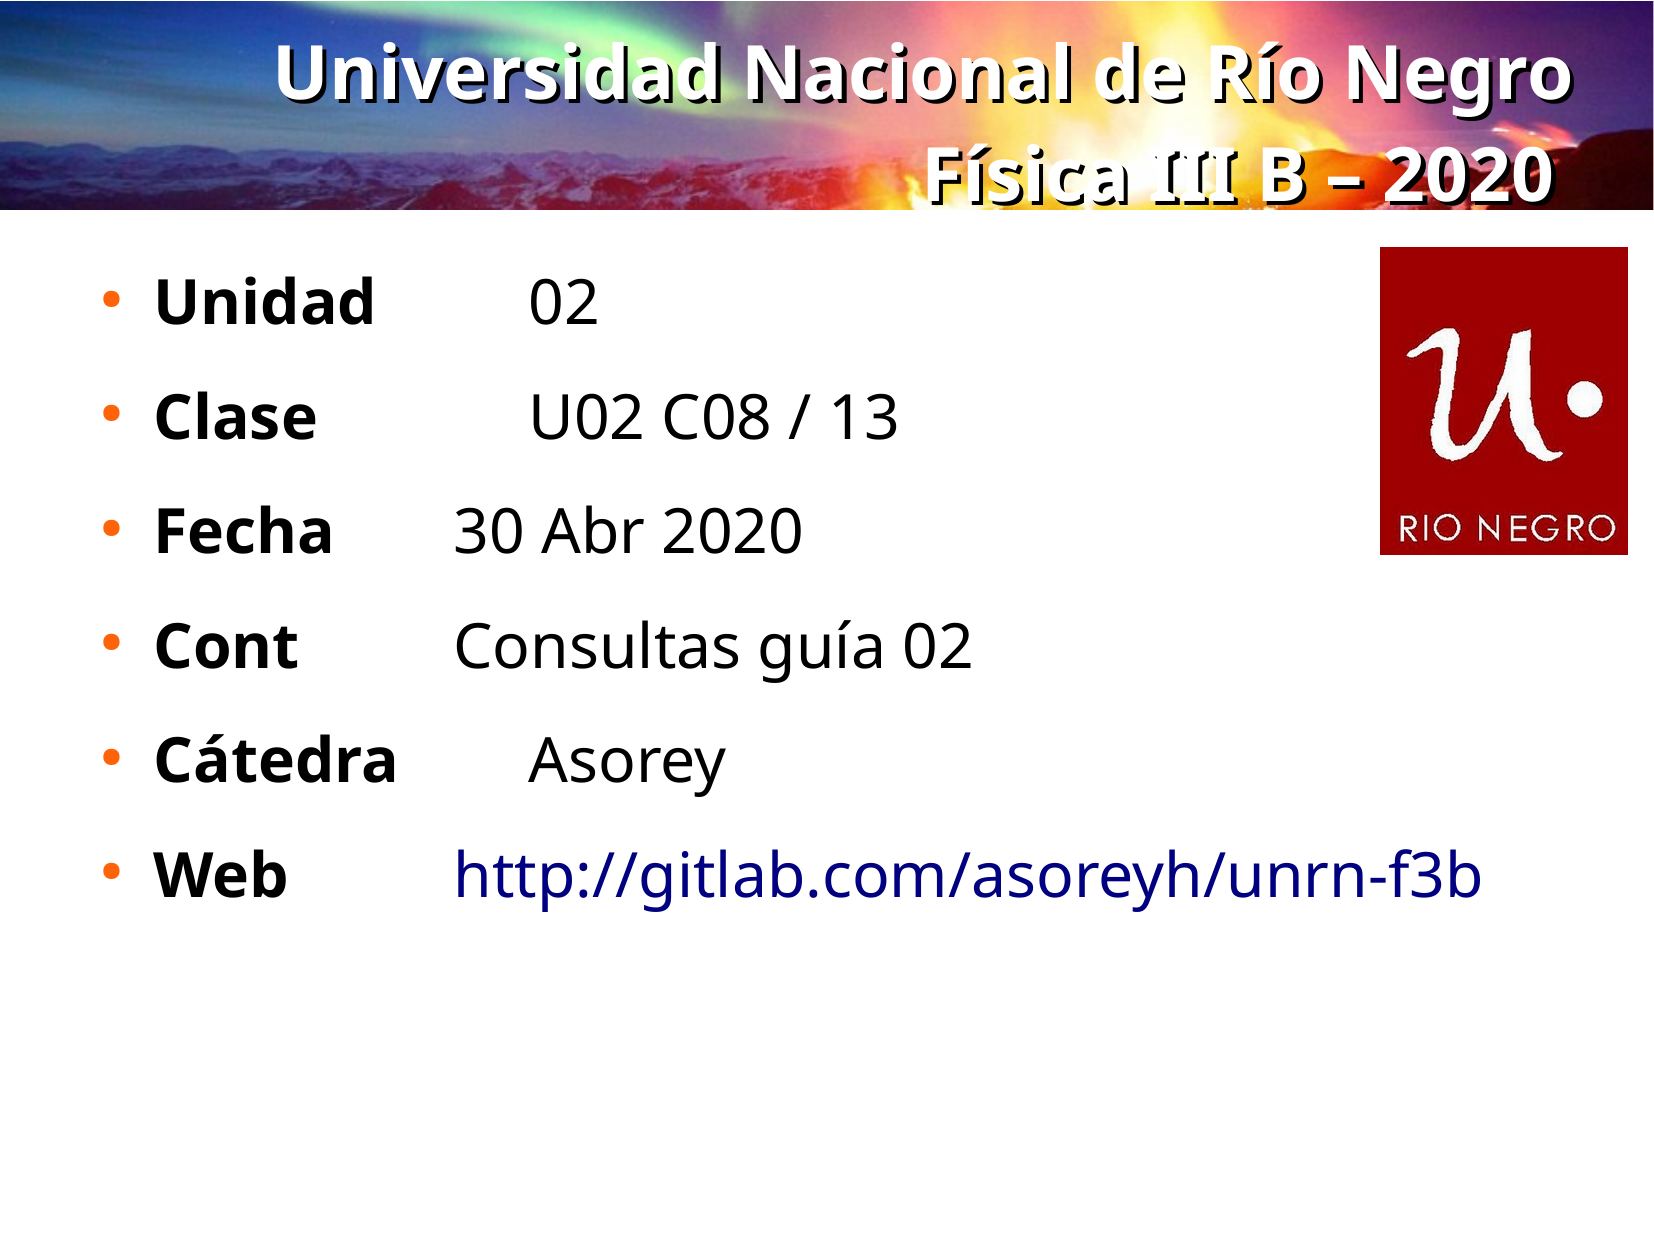

# Universidad Nacional de Río Negro Física III B – 2020
Unidad 		02
Clase			U02 C08 / 13
Fecha		30 Abr 2020
Cont			Consultas guía 02
Cátedra		Asorey
Web			http://gitlab.com/asoreyh/unrn-f3b